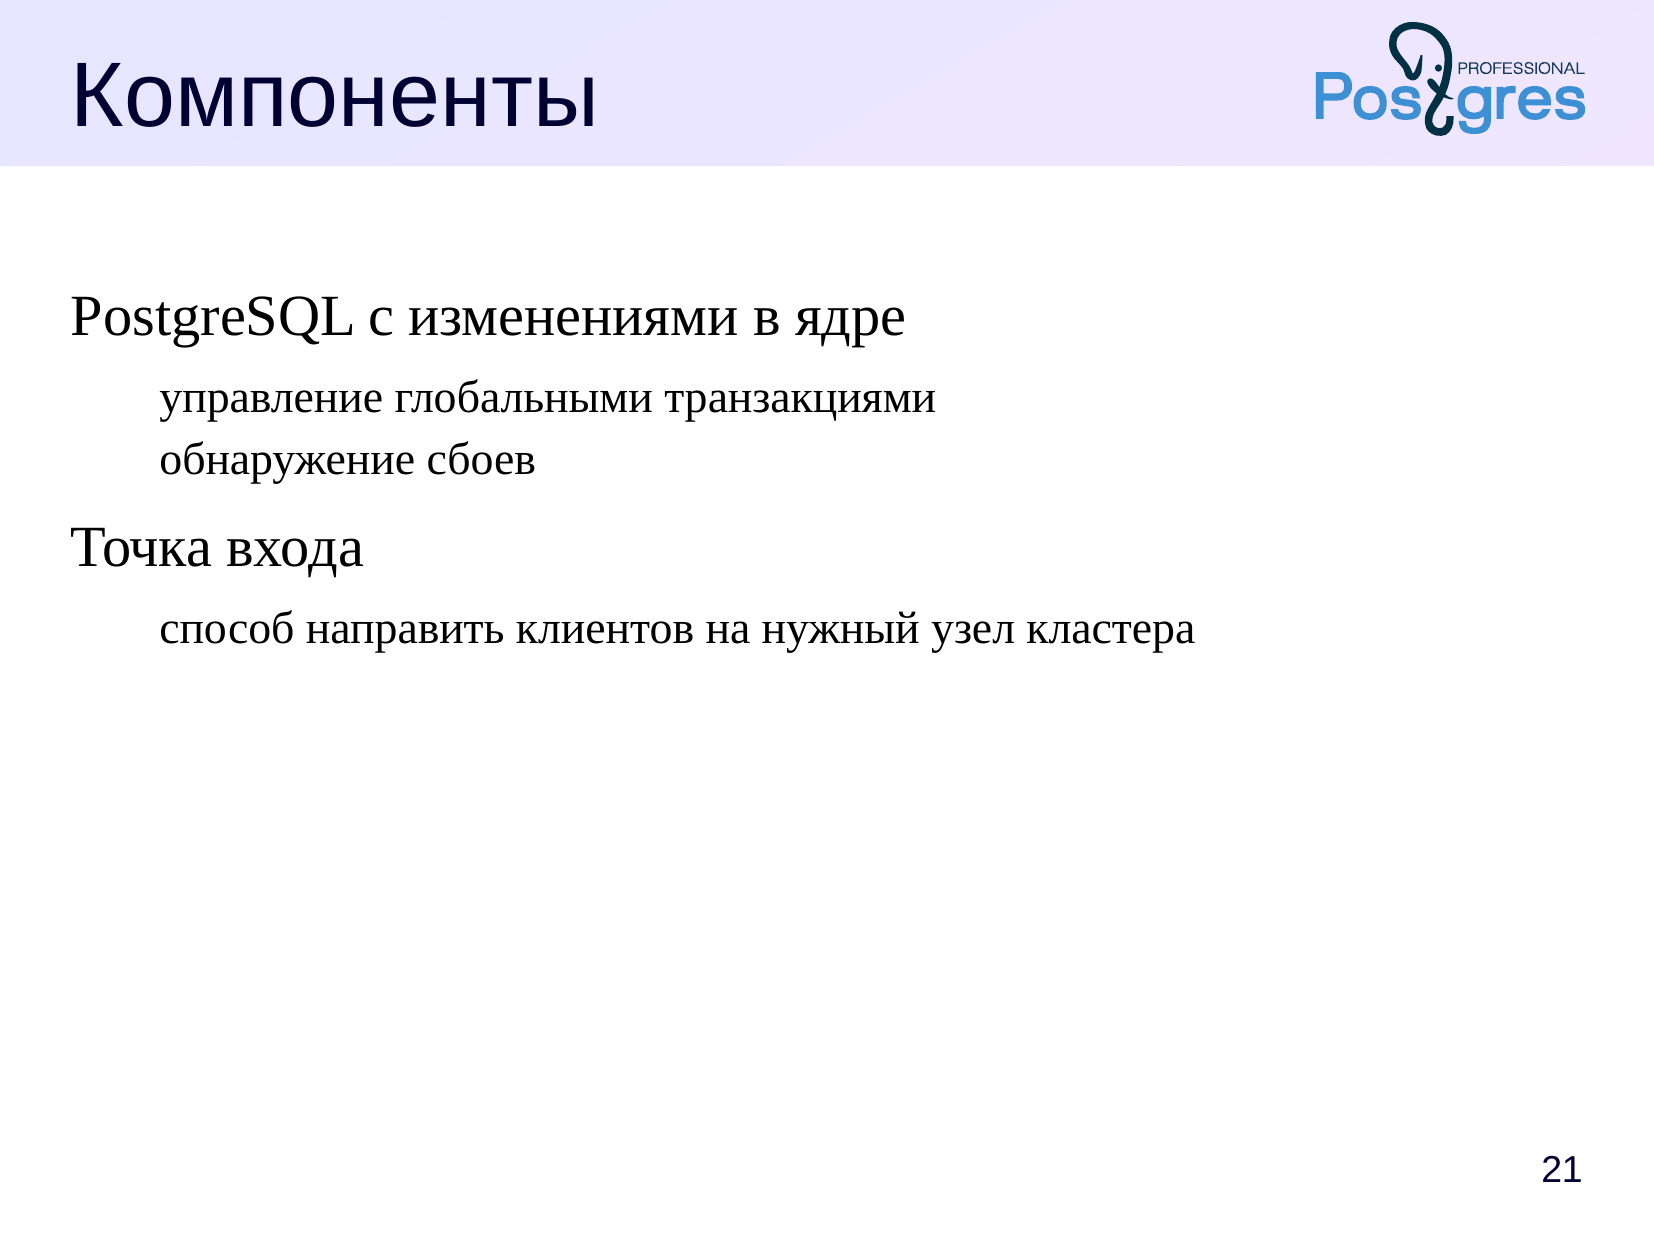

# Компоненты
PostgreSQL с изменениями в ядре
управление глобальными транзакциями
обнаружение сбоев
Точка входа
способ направить клиентов на нужный узел кластера